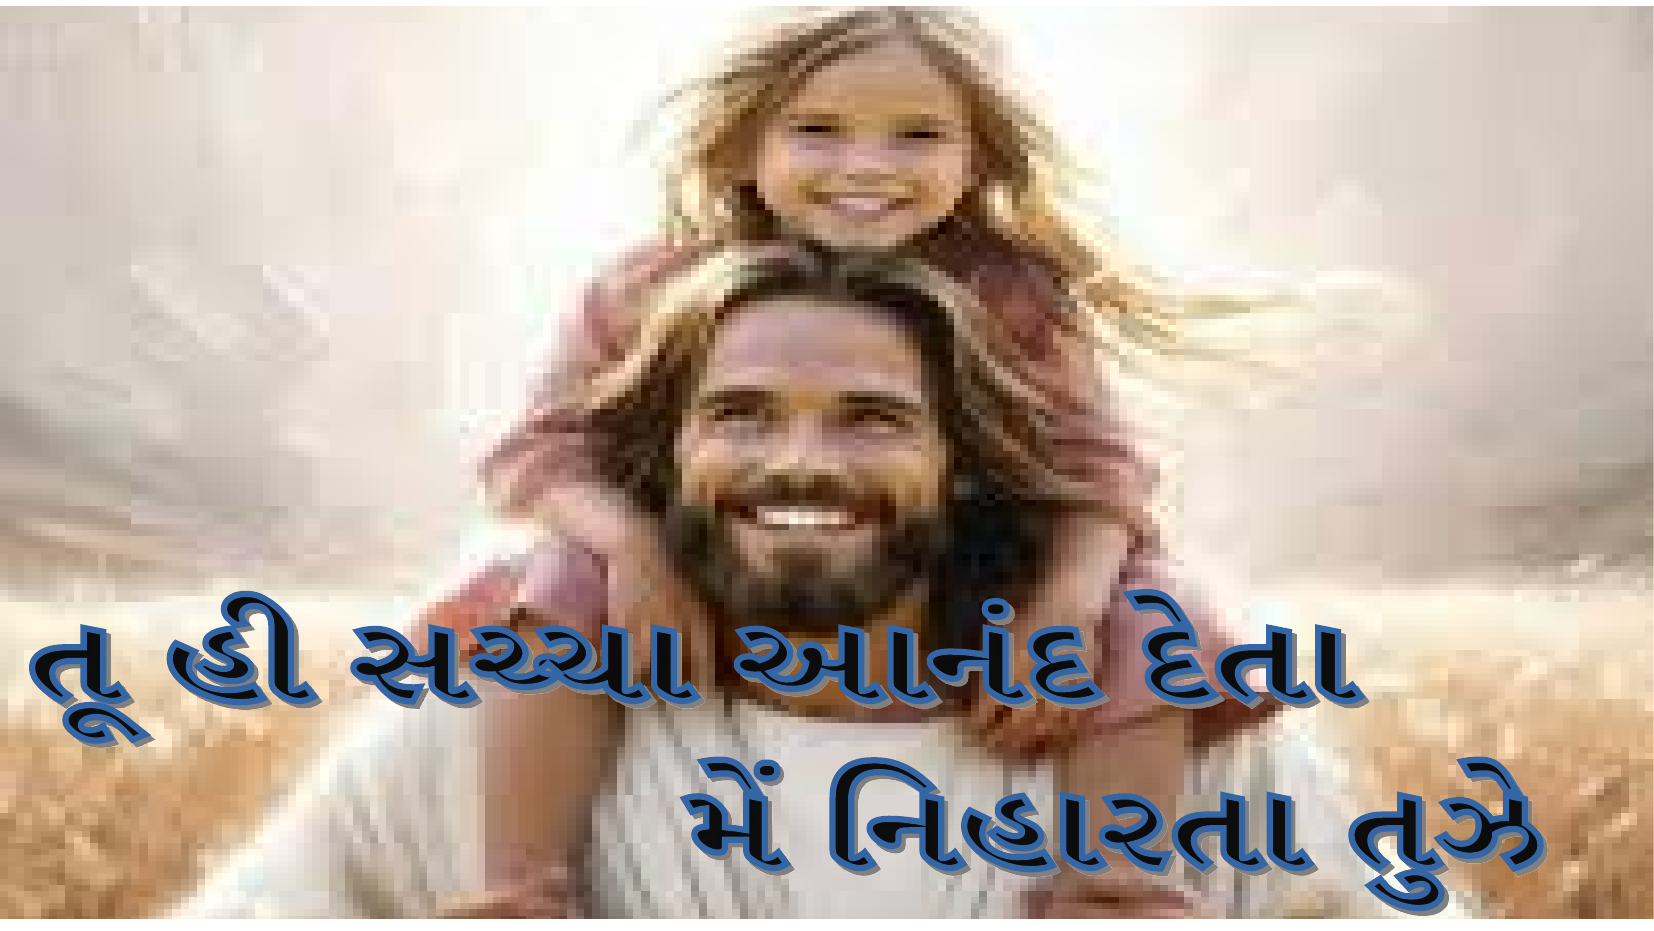

તૂ હી સચ્ચા આનંદ દેતા
મેં નિહારતા તુઝે